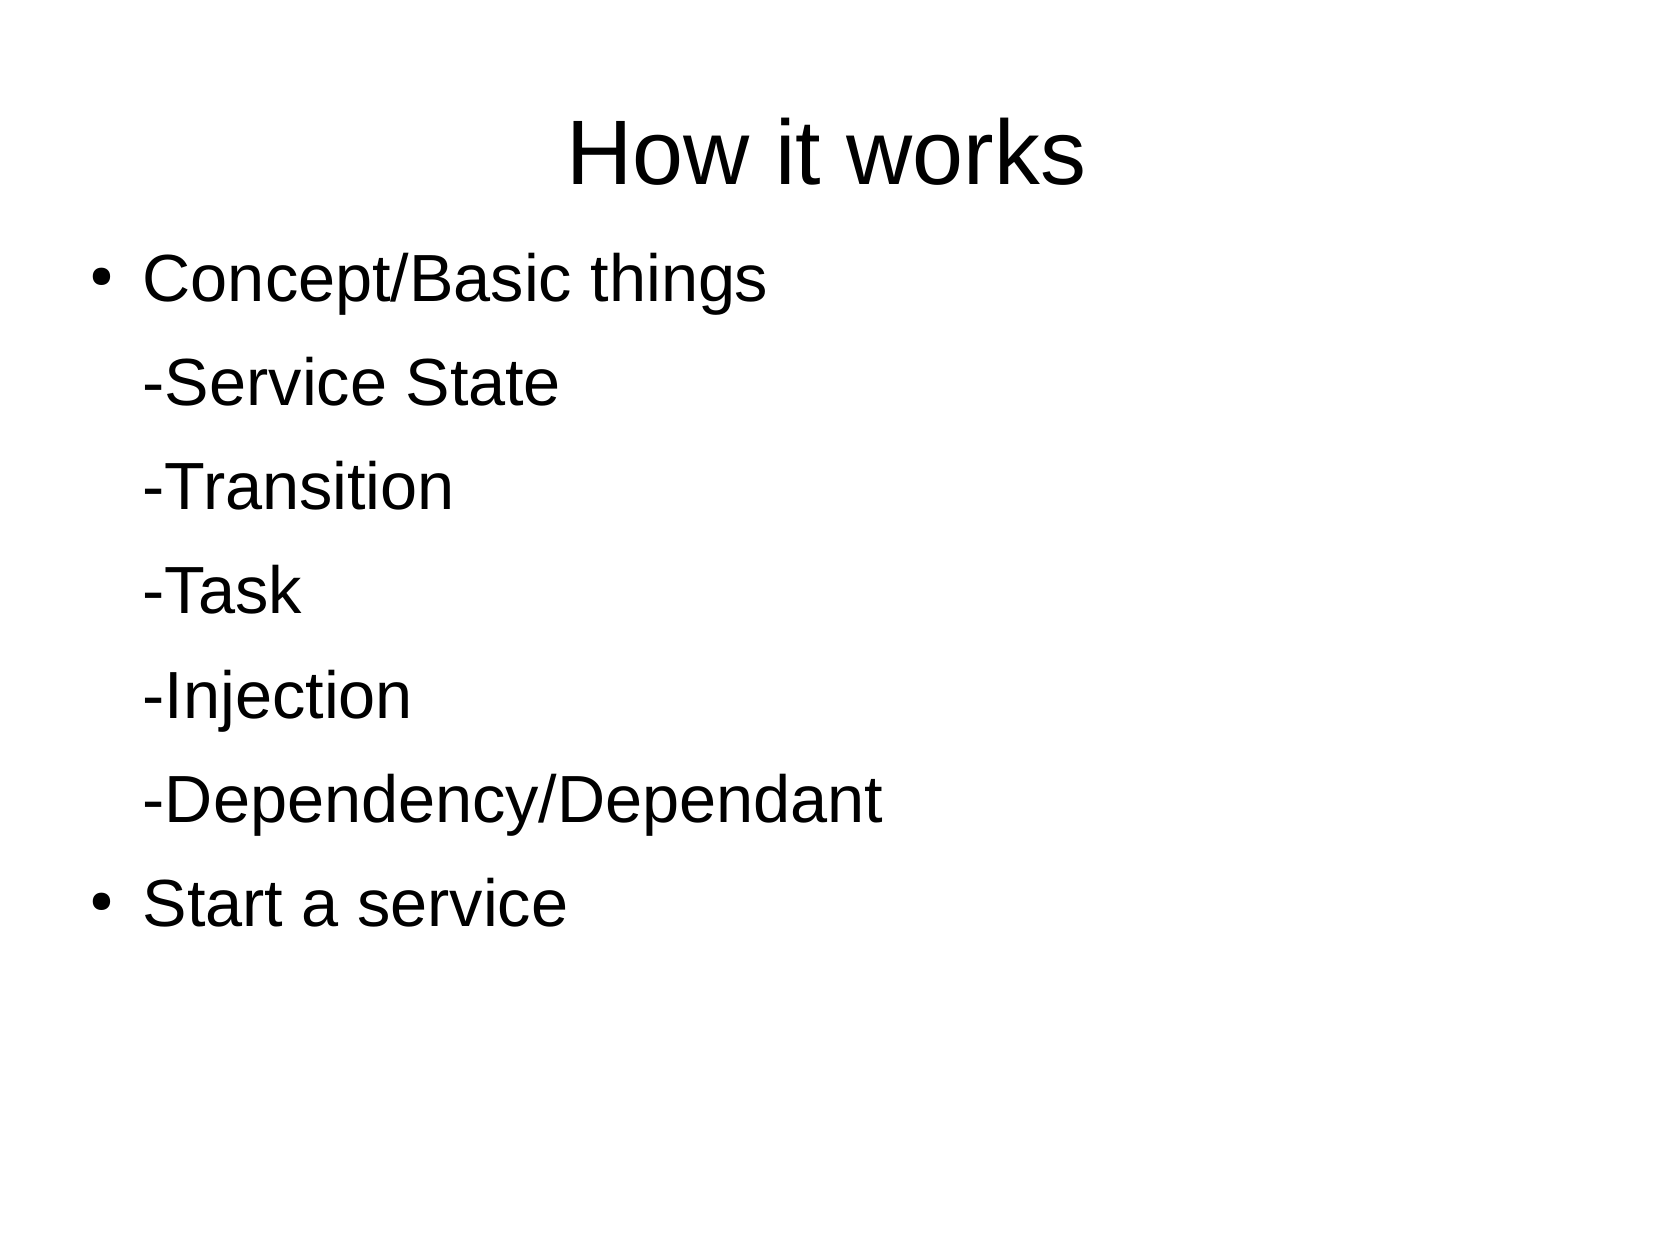

# How it works
Concept/Basic things
-Service State
-Transition
-Task
-Injection
-Dependency/Dependant
Start a service